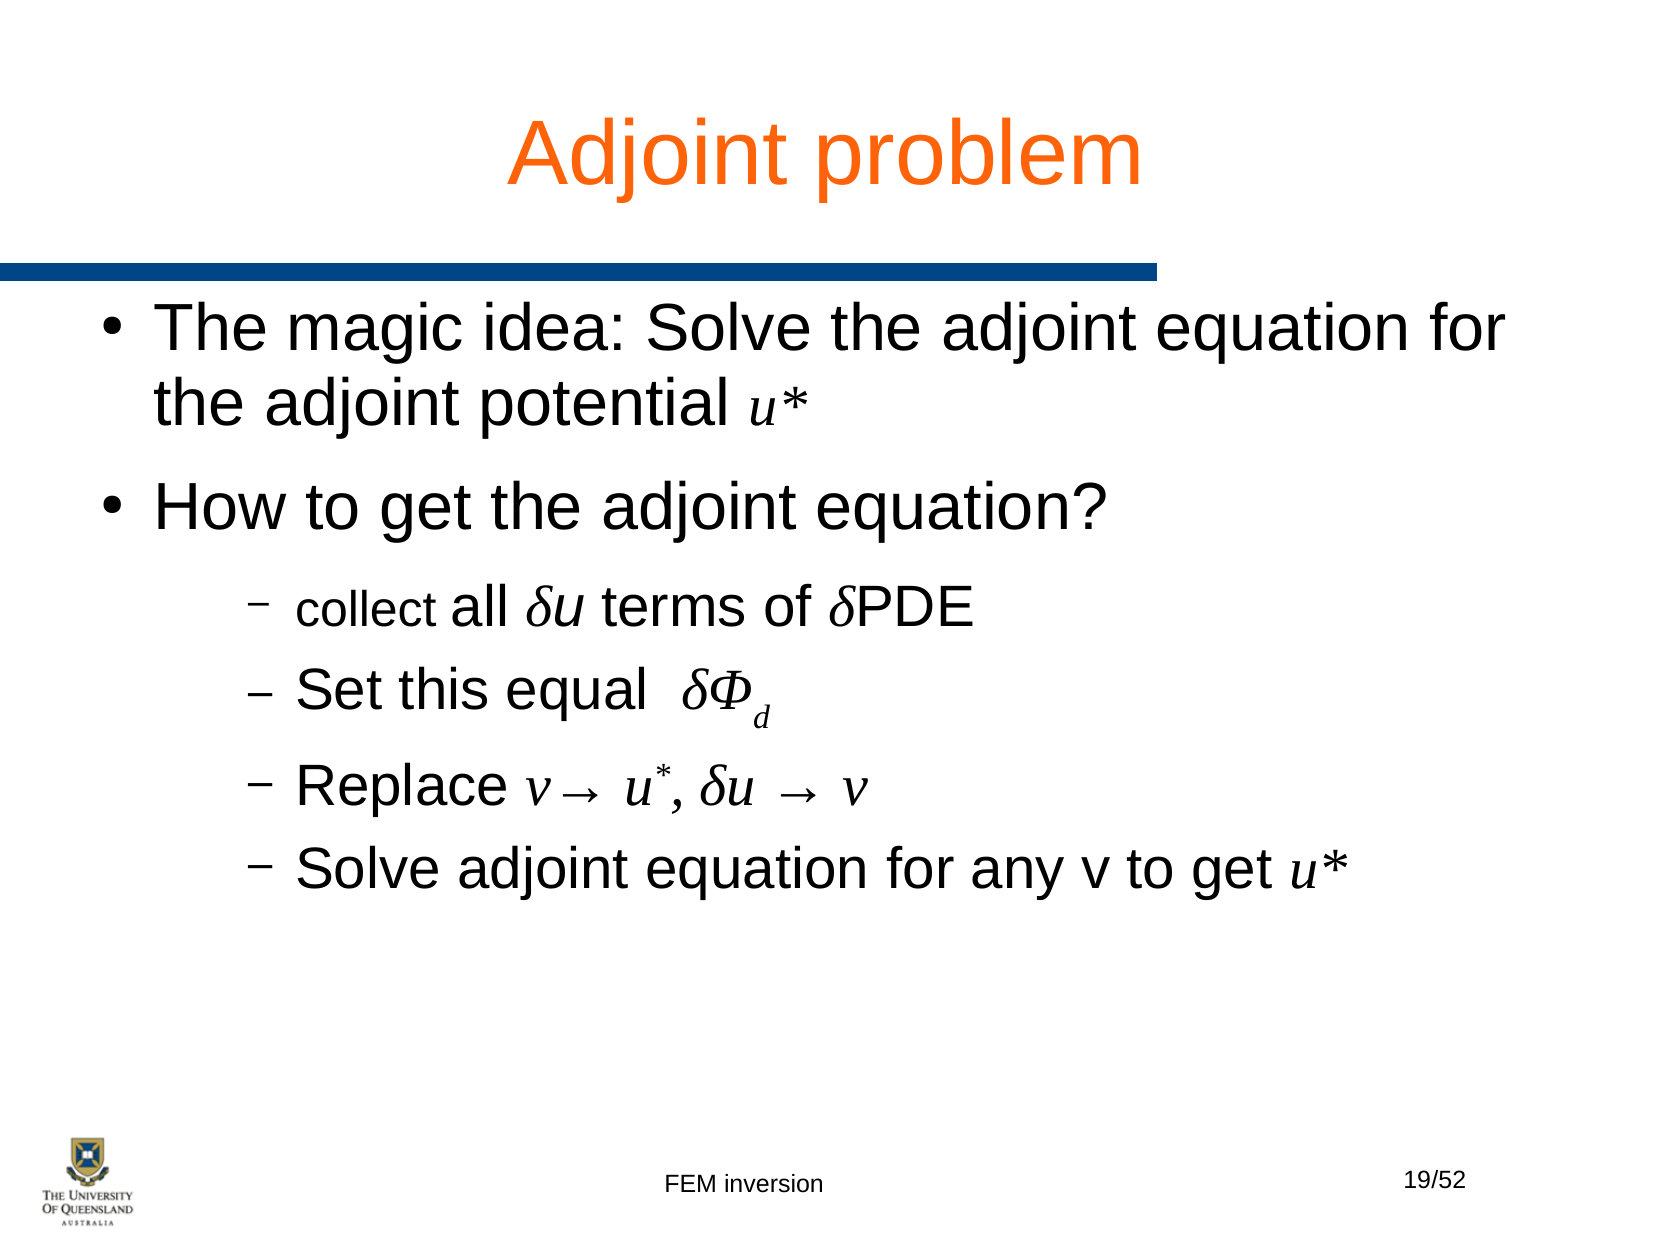

# Adjoint problem
The magic idea: Solve the adjoint equation for the adjoint potential u*
How to get the adjoint equation?
collect all δu terms of δPDE
Set this equal δΦd
Replace v→ u*, δu → v
Solve adjoint equation for any v to get u*